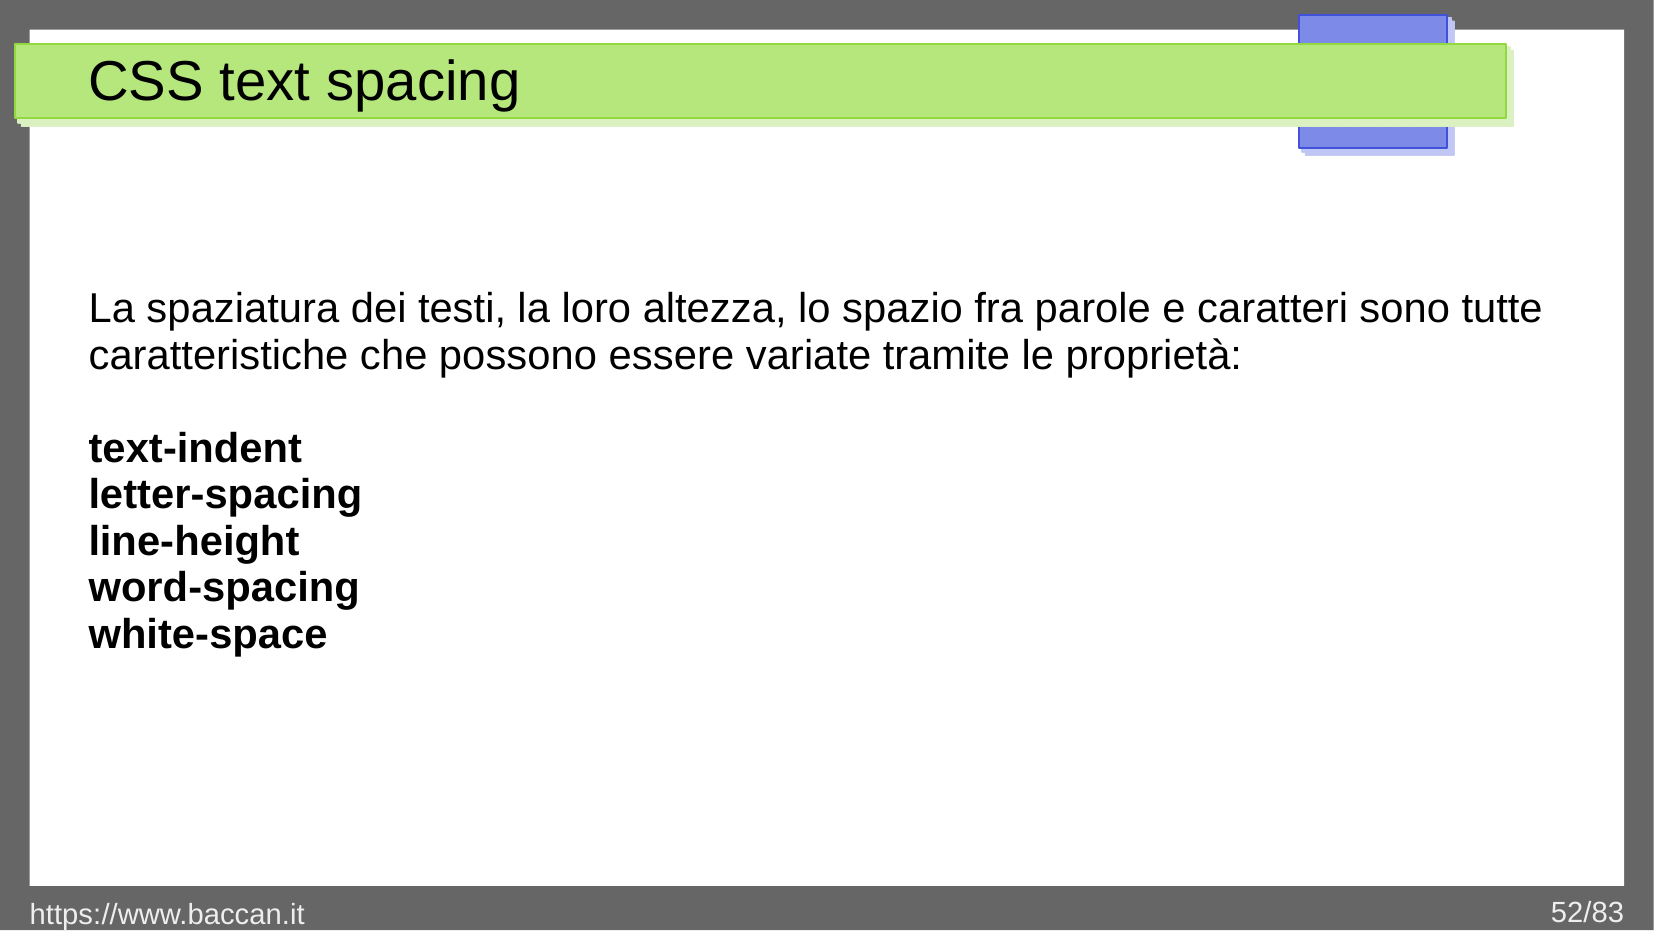

# CSS text spacing
La spaziatura dei testi, la loro altezza, lo spazio fra parole e caratteri sono tutte caratteristiche che possono essere variate tramite le proprietà:
text-indent
letter-spacing
line-height
word-spacing
white-space
52
https://www.baccan.it